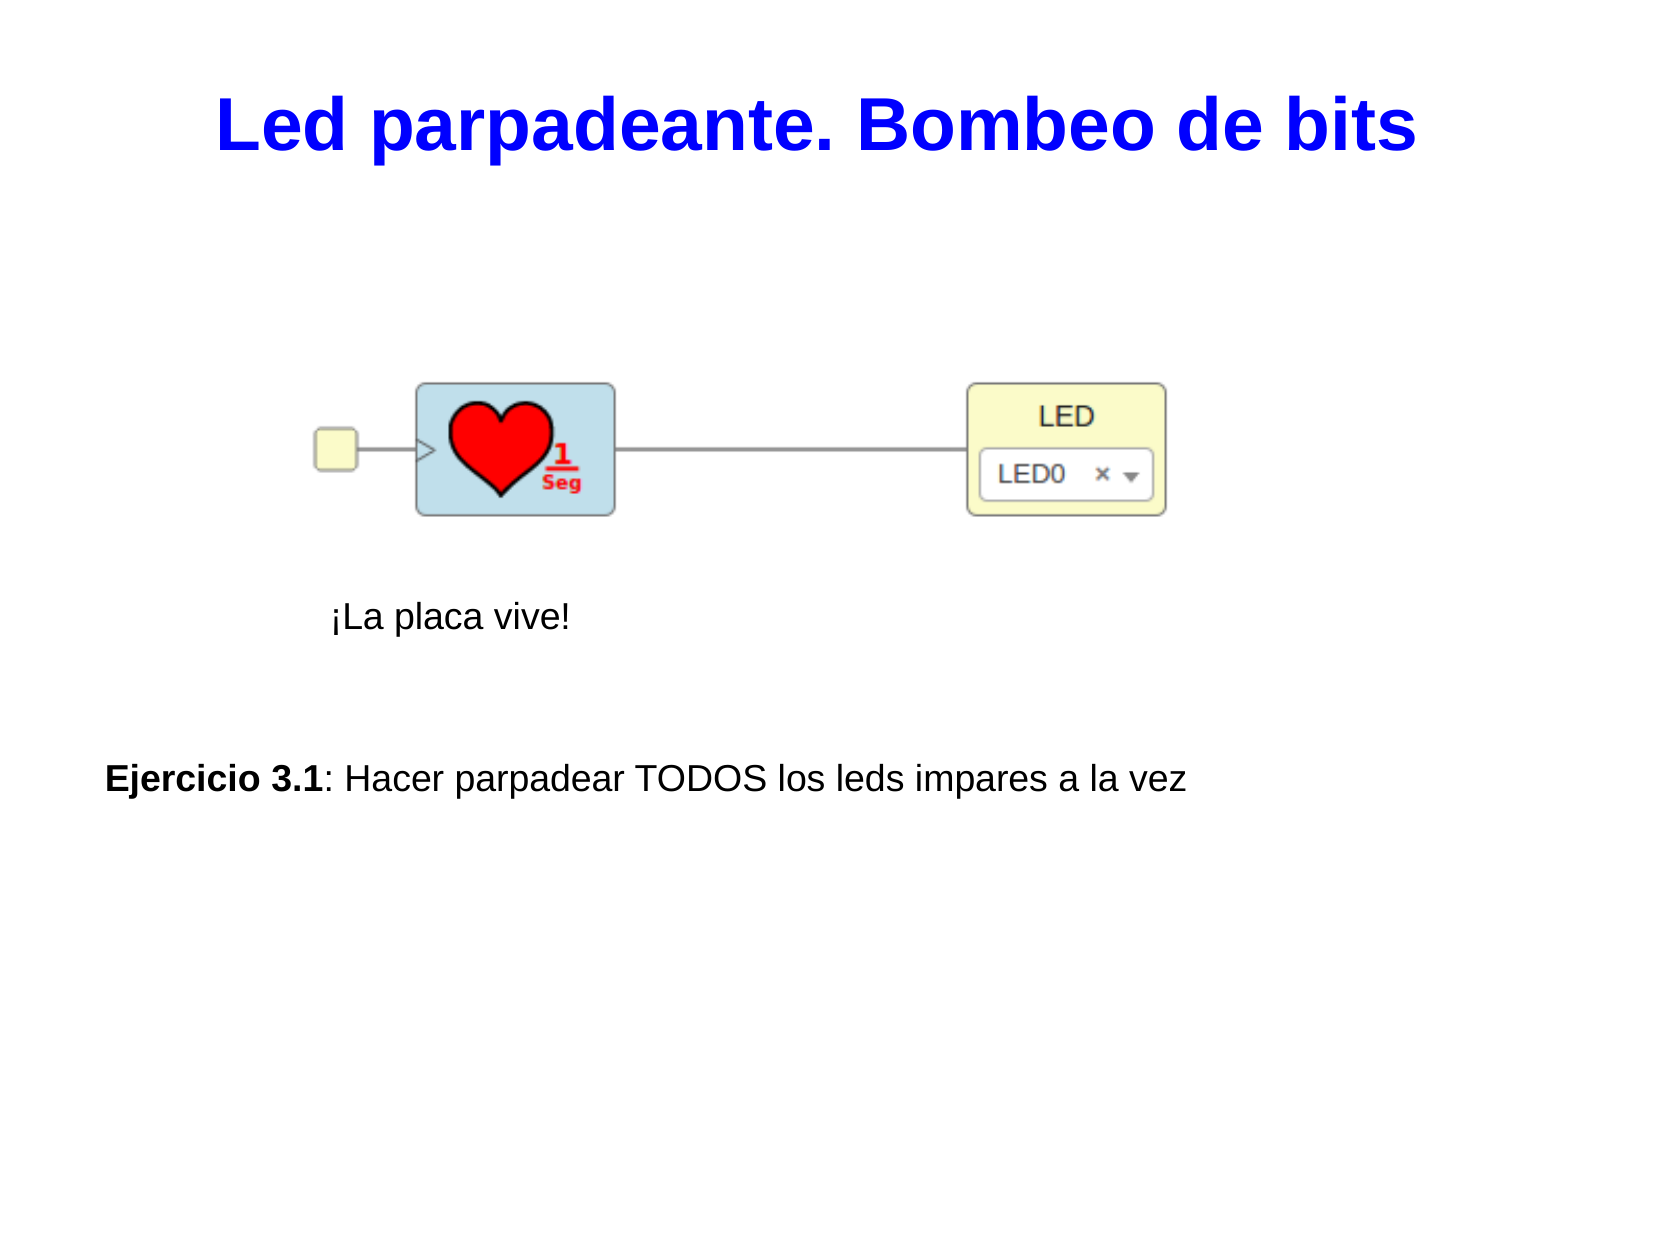

Led parpadeante. Bombeo de bits
¡La placa vive!
Ejercicio 3.1: Hacer parpadear TODOS los leds impares a la vez